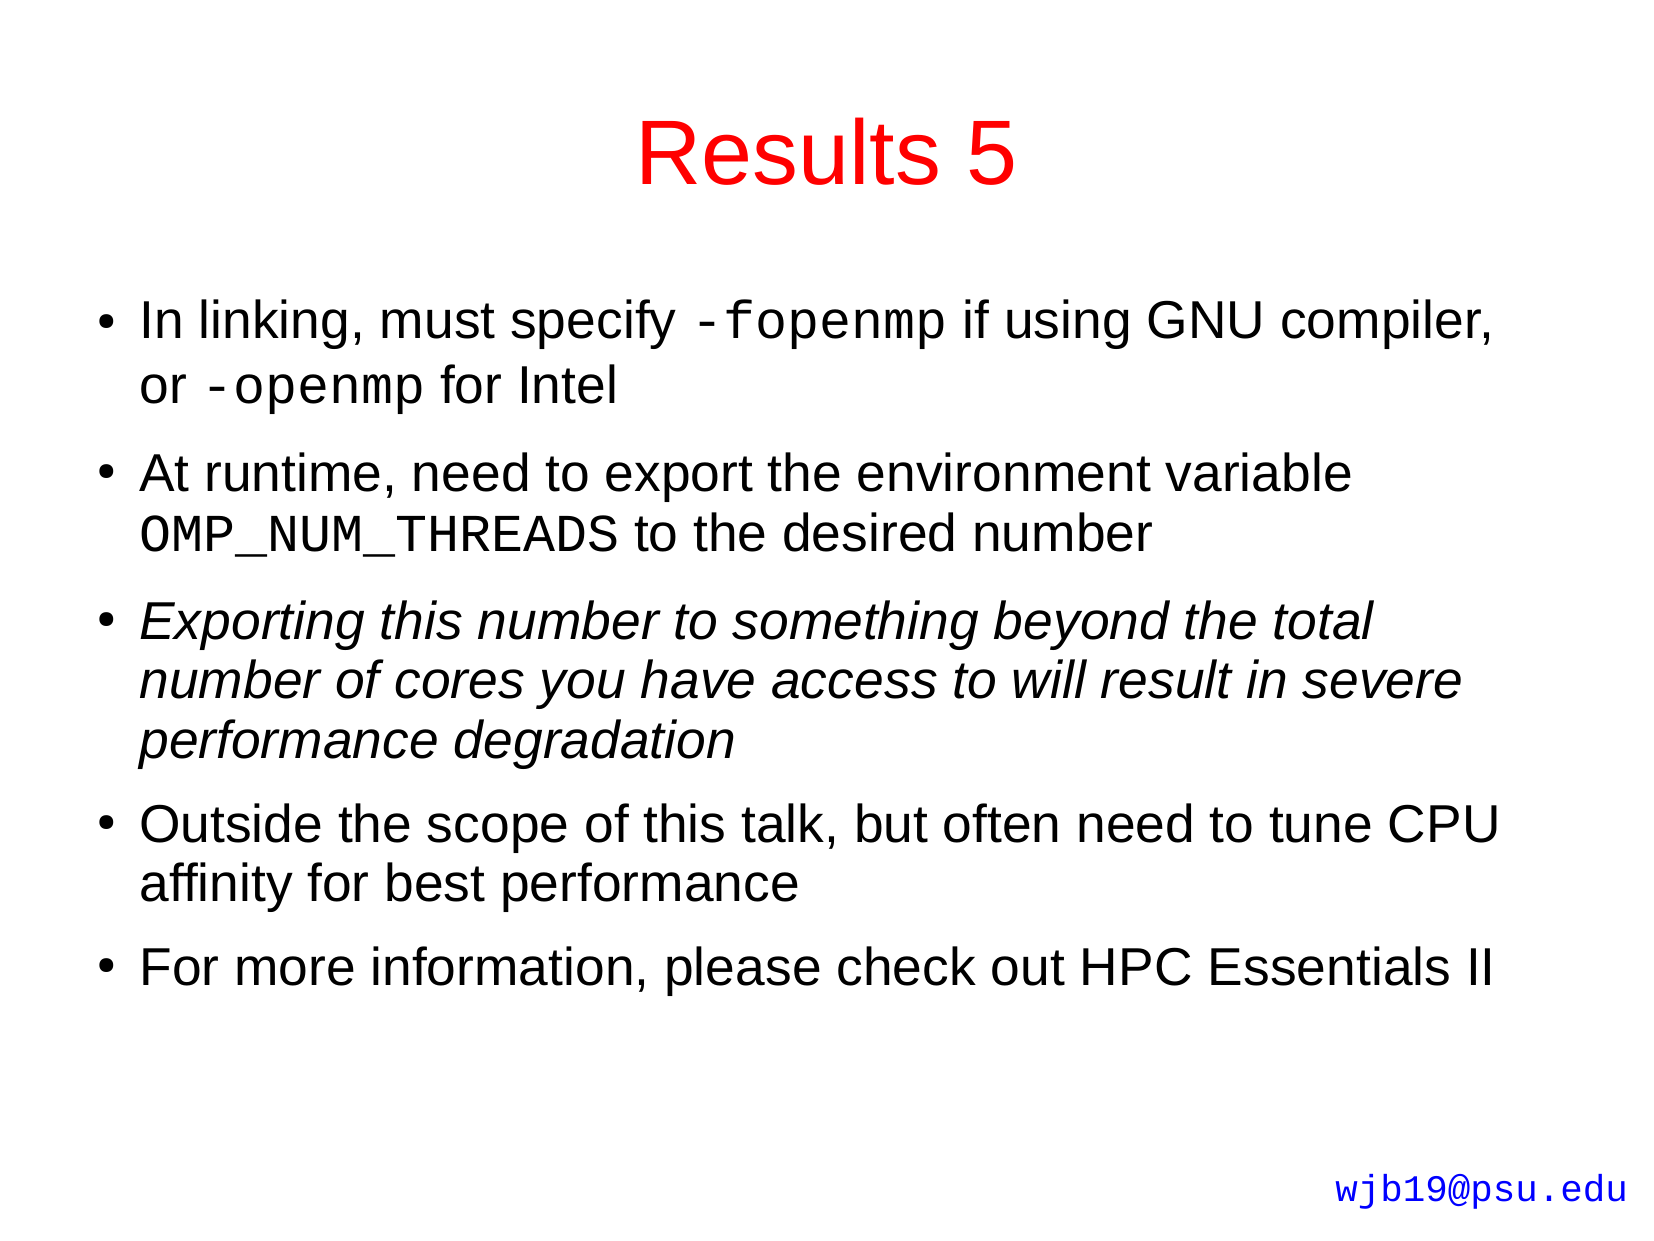

# Results 5
In linking, must specify -fopenmp if using GNU compiler, or -openmp for Intel
At runtime, need to export the environment variable OMP_NUM_THREADS to the desired number
Exporting this number to something beyond the total number of cores you have access to will result in severe performance degradation
Outside the scope of this talk, but often need to tune CPU affinity for best performance
For more information, please check out HPC Essentials II
wjb19@psu.edu